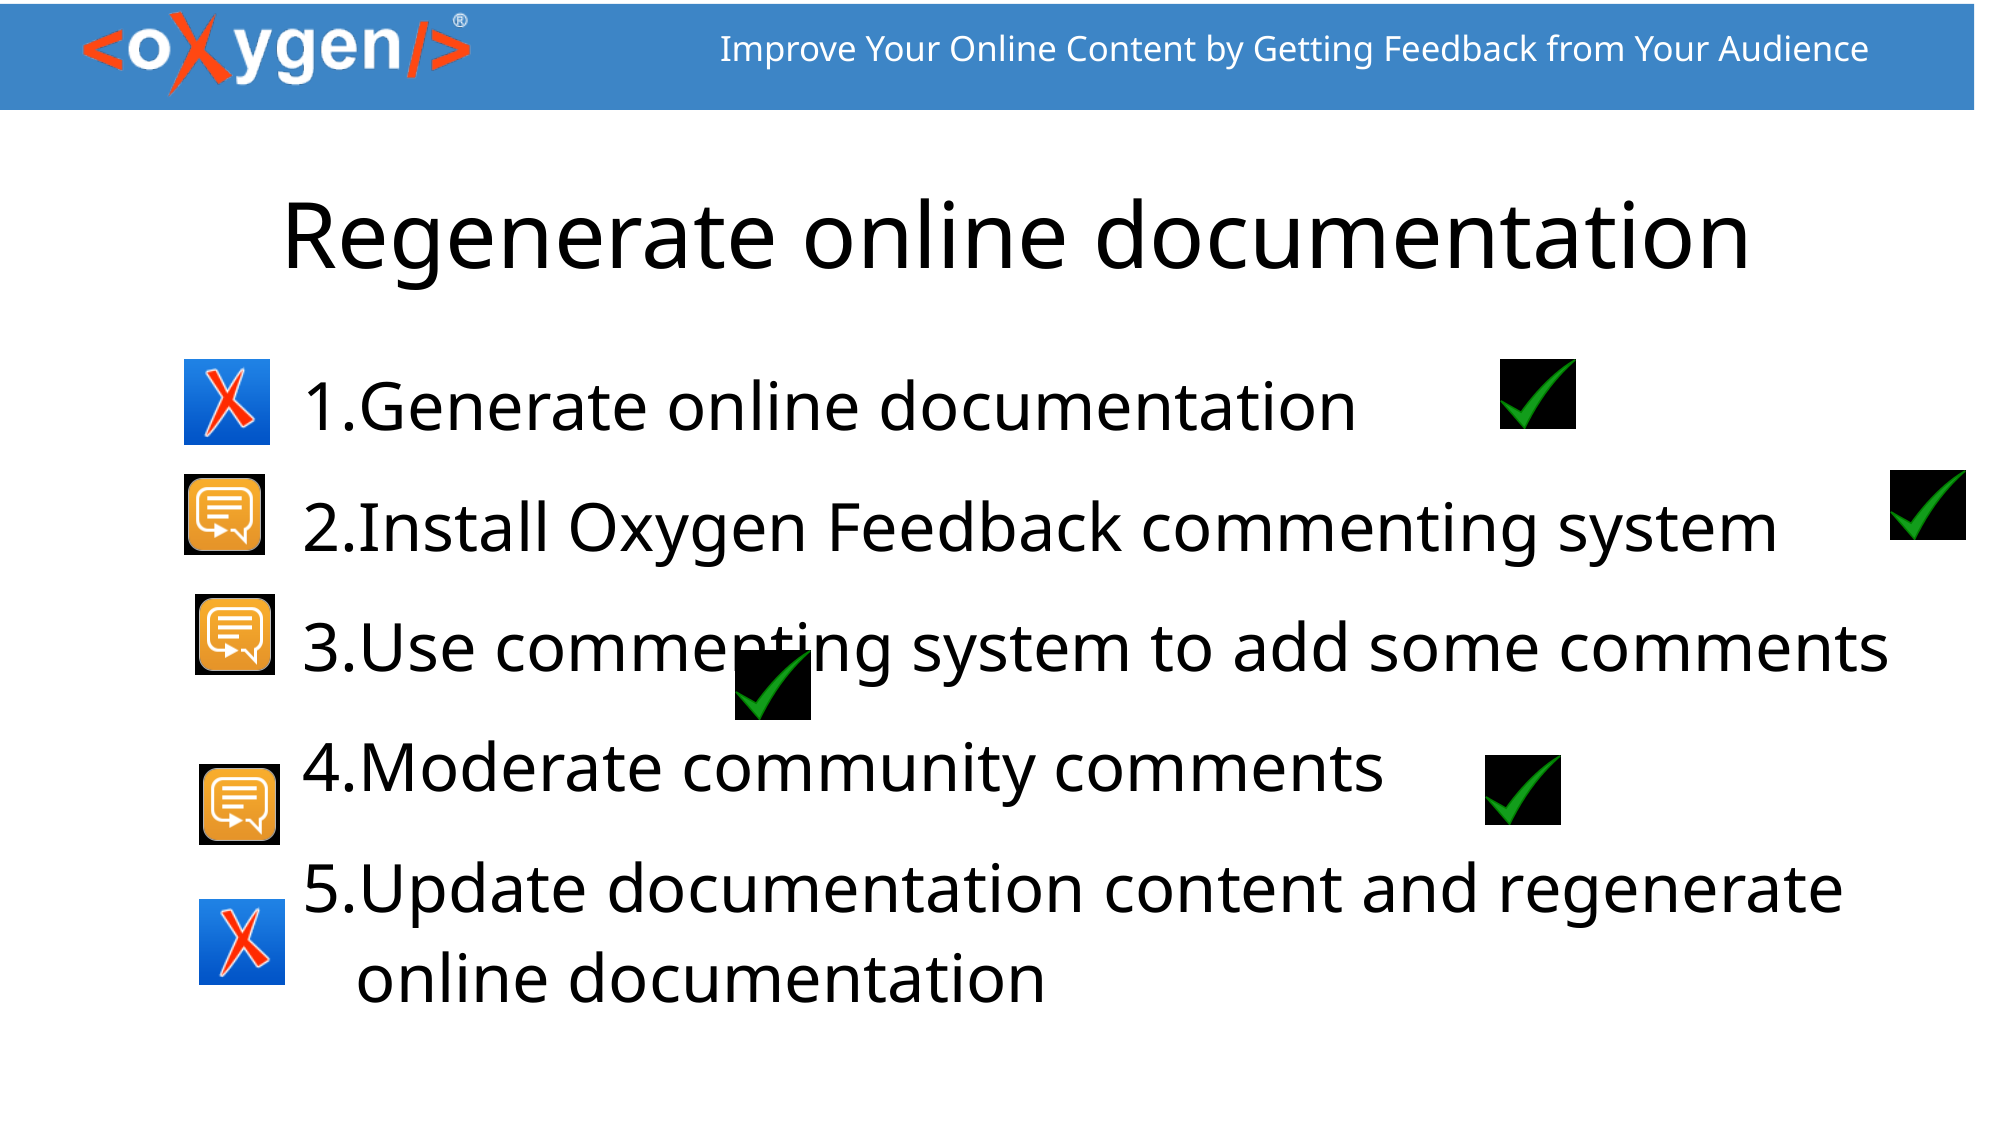

# Regenerate online documentation
Generate online documentation
Install Oxygen Feedback commenting system
Use commenting system to add some comments
Moderate community comments
Update documentation content and regenerate online documentation